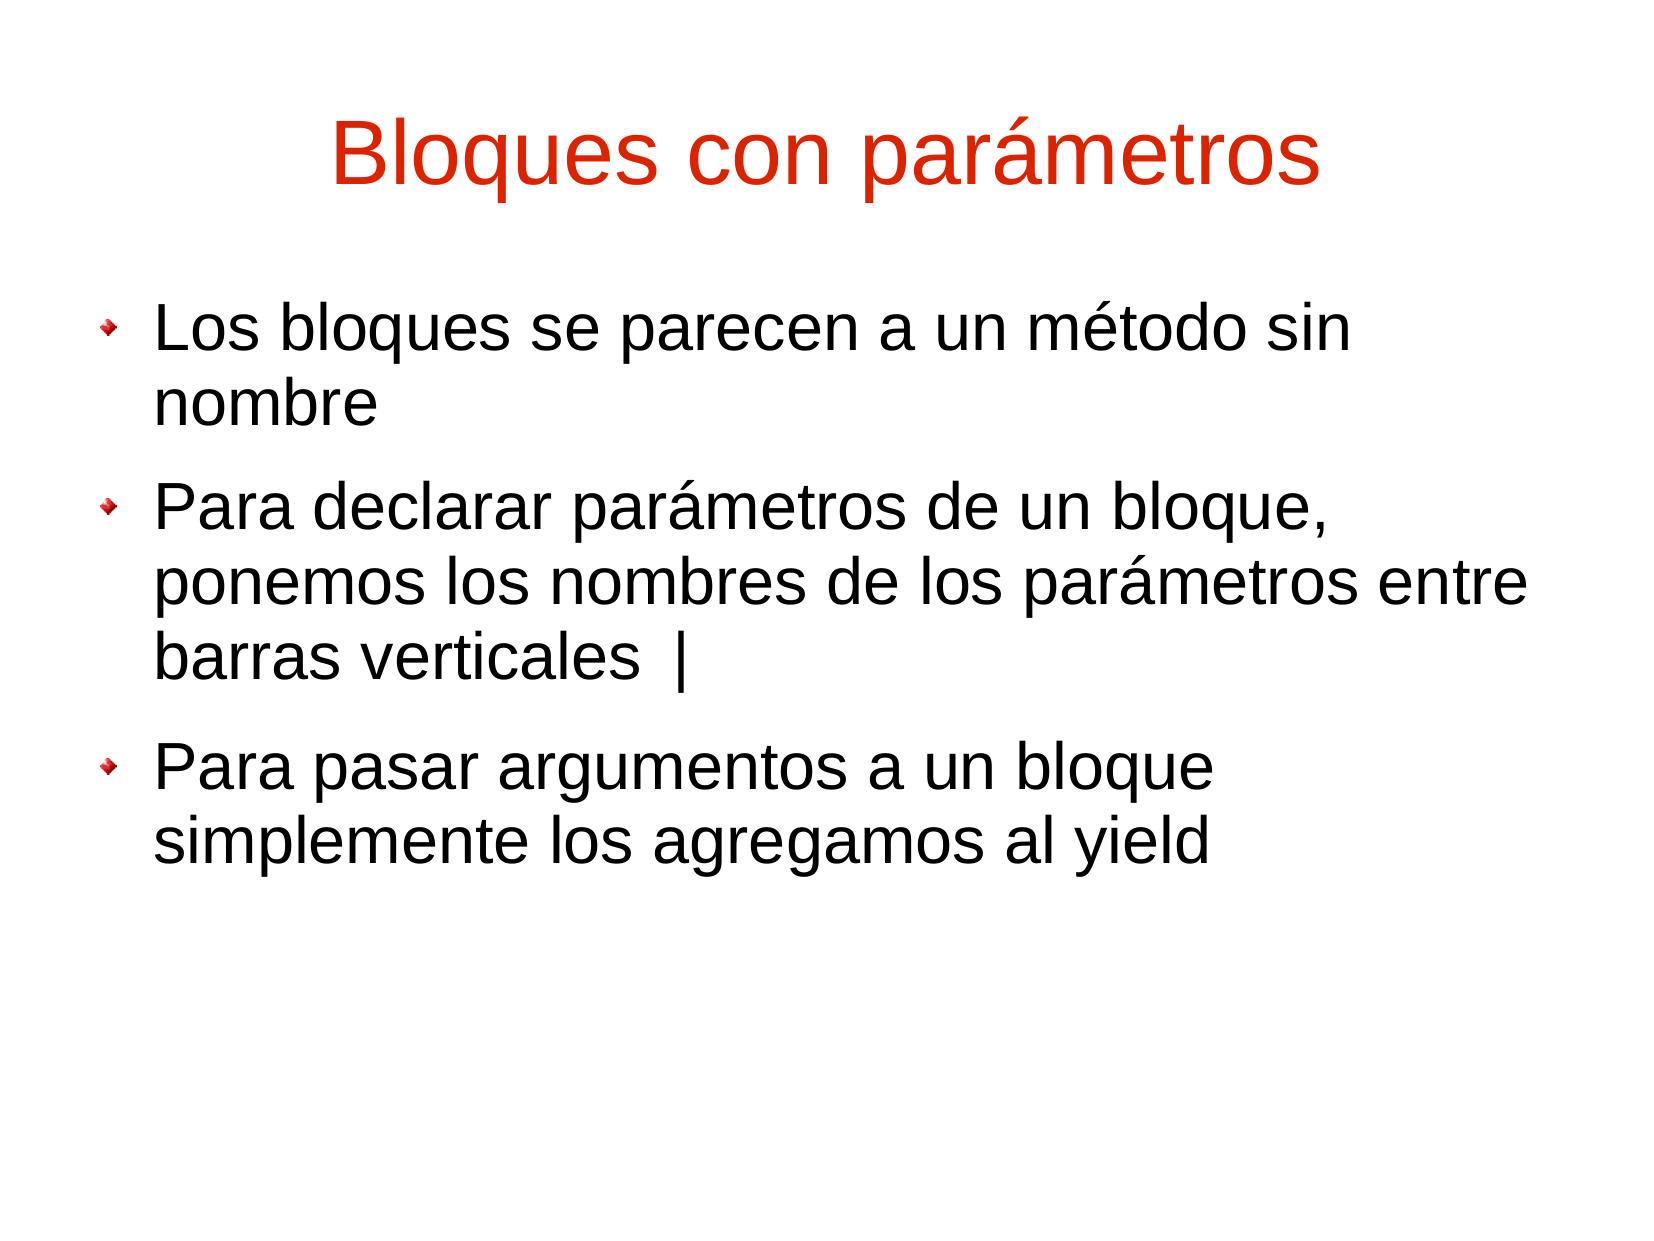

# Bloques con parámetros
Los bloques se parecen a un método sin nombre
Para declarar parámetros de un bloque, ponemos los nombres de los parámetros entre barras verticales |
Para pasar argumentos a un bloque simplemente los agregamos al yield